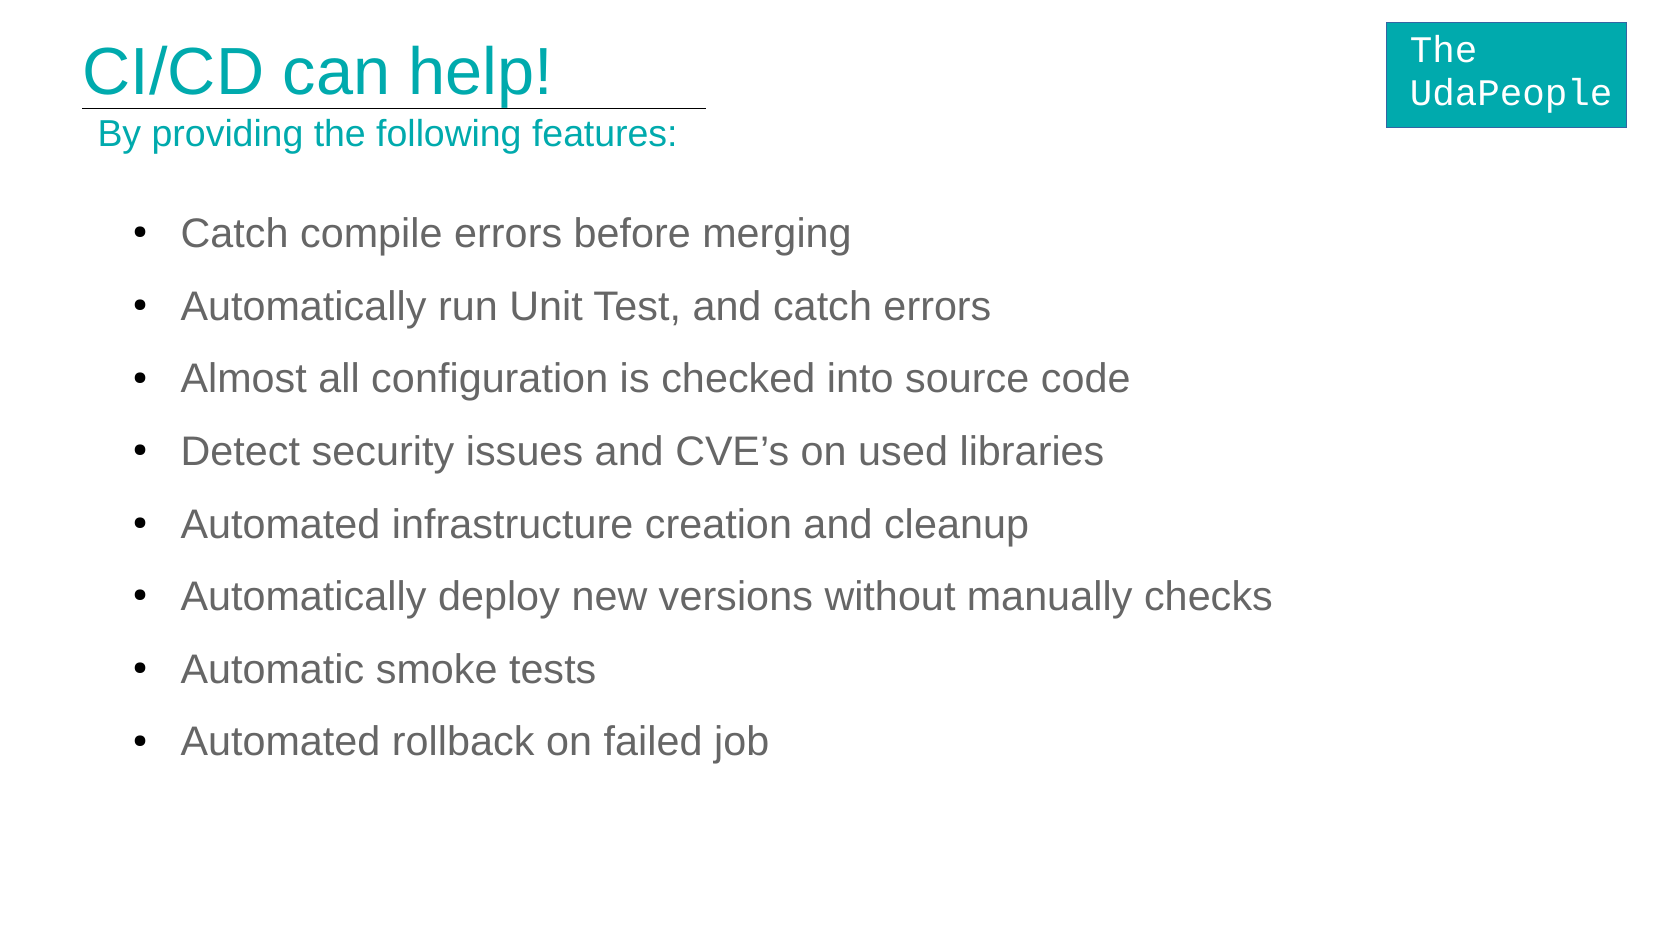

The
UdaPeople
# CI/CD can help!
By providing the following features:
Catch compile errors before merging
Automatically run Unit Test, and catch errors
Almost all configuration is checked into source code
Detect security issues and CVE’s on used libraries
Automated infrastructure creation and cleanup
Automatically deploy new versions without manually checks
Automatic smoke tests
Automated rollback on failed job